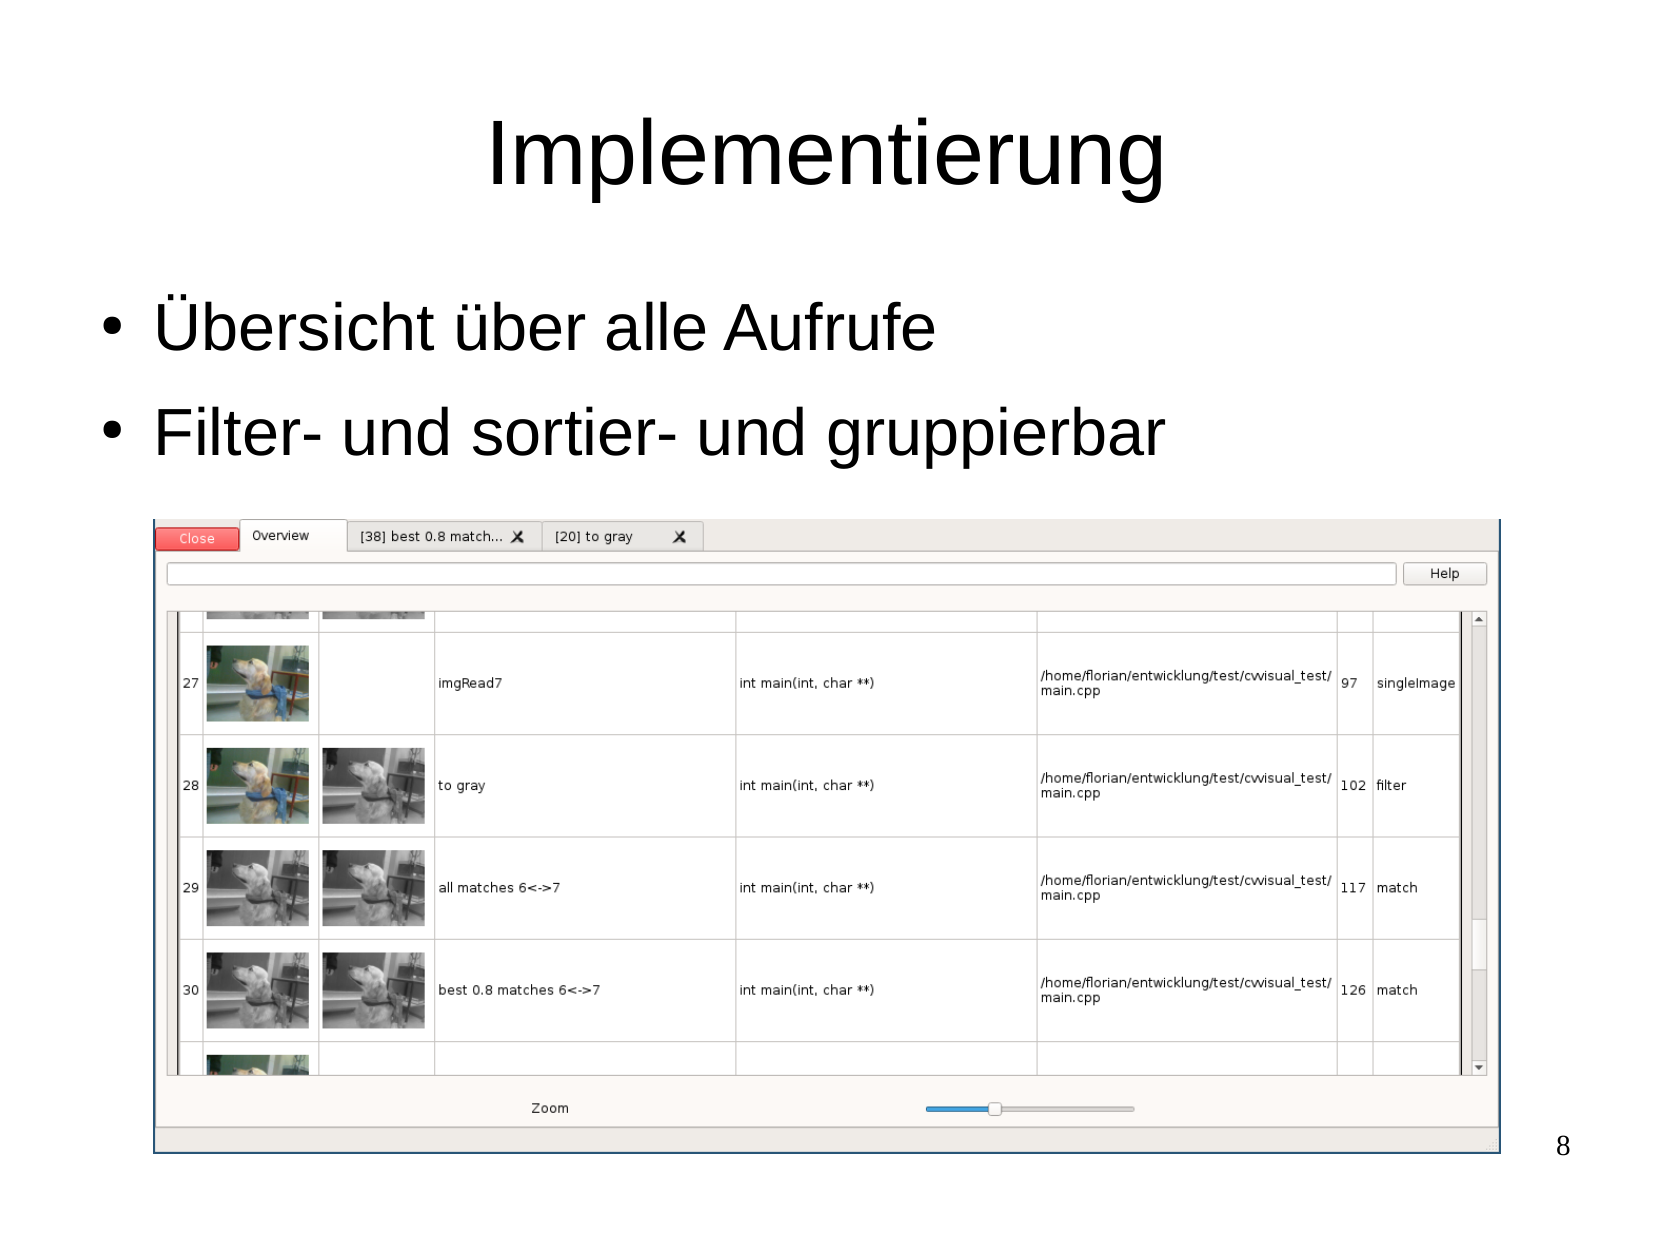

# Implementierung
Übersicht über alle Aufrufe
Filter- und sortier- und gruppierbar
8